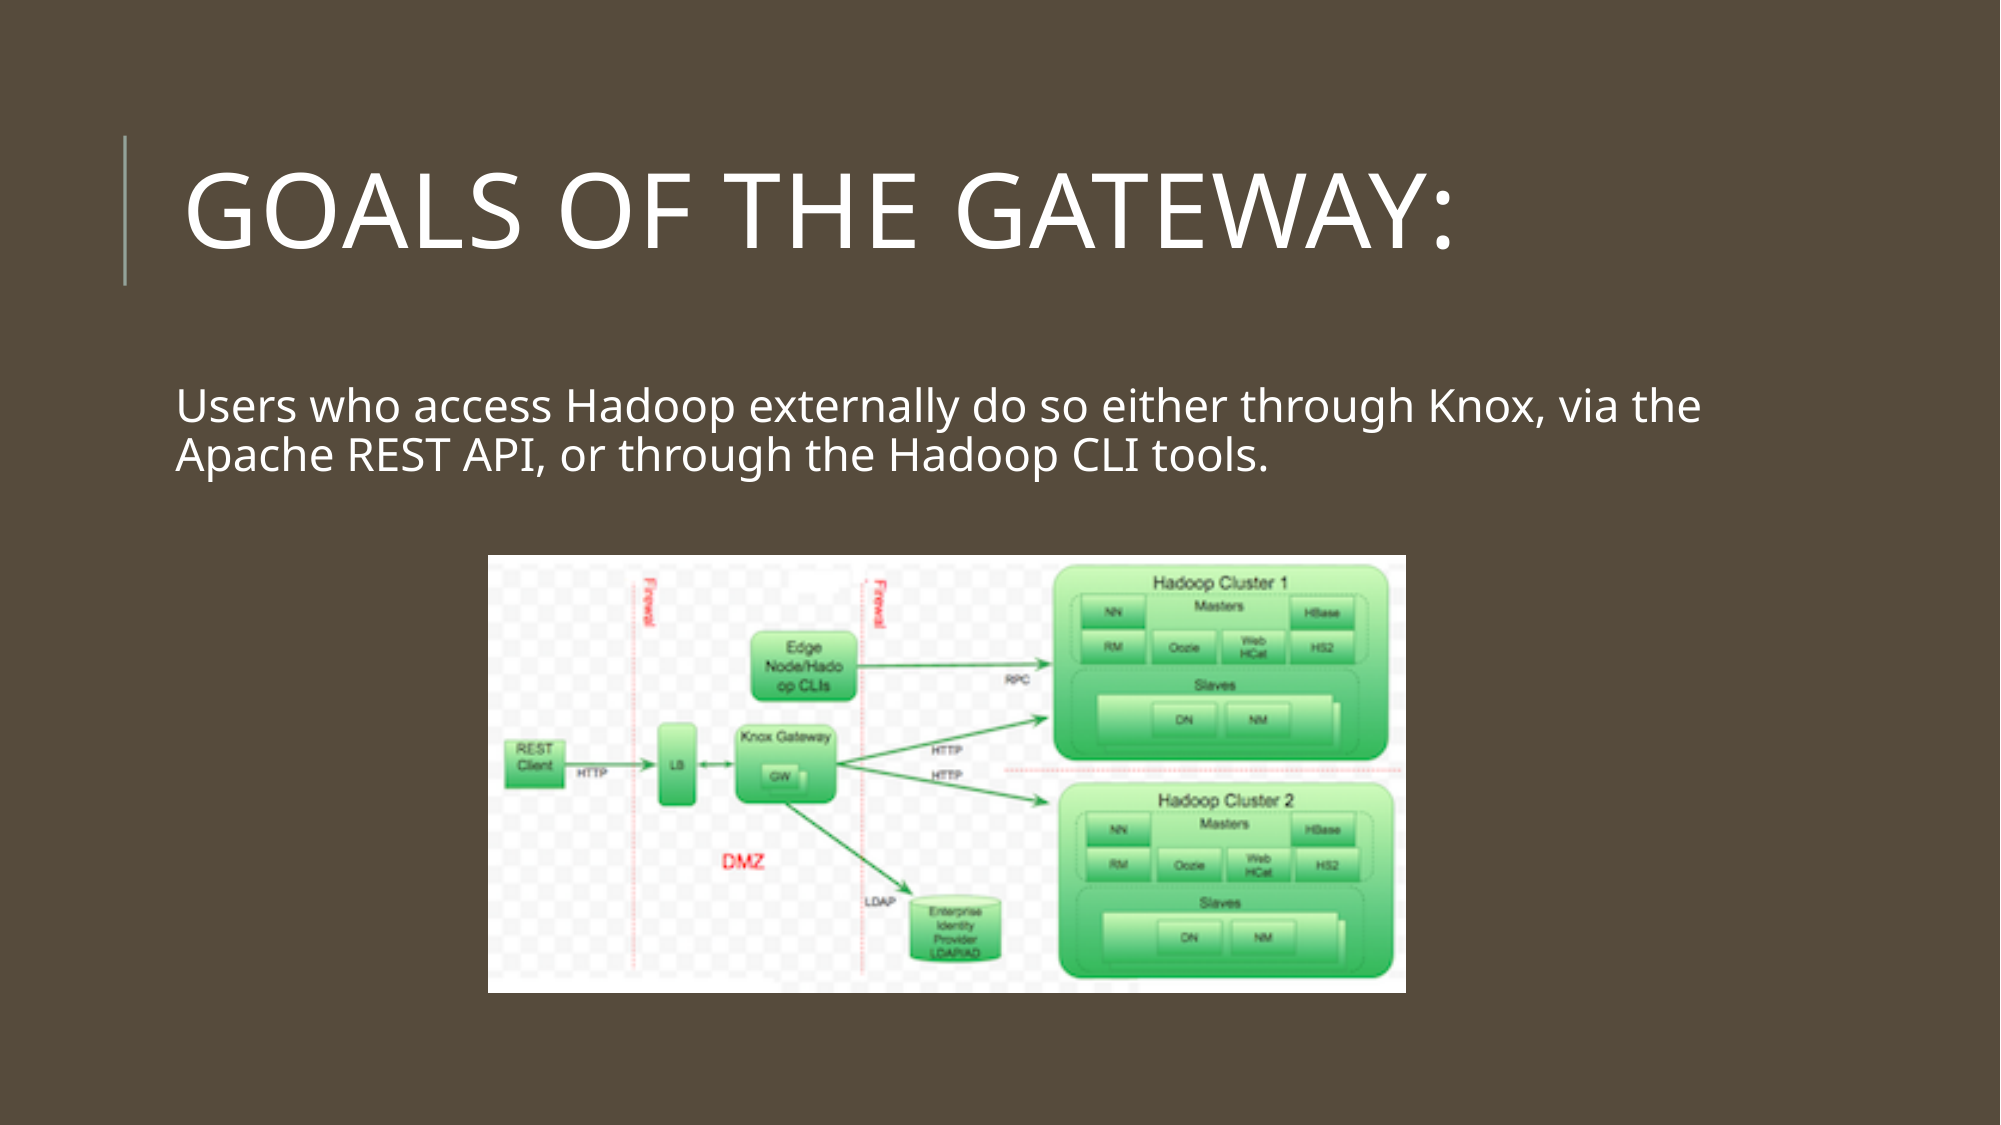

# goals of the gateway:
Users who access Hadoop externally do so either through Knox, via the Apache REST API, or through the Hadoop CLI tools.